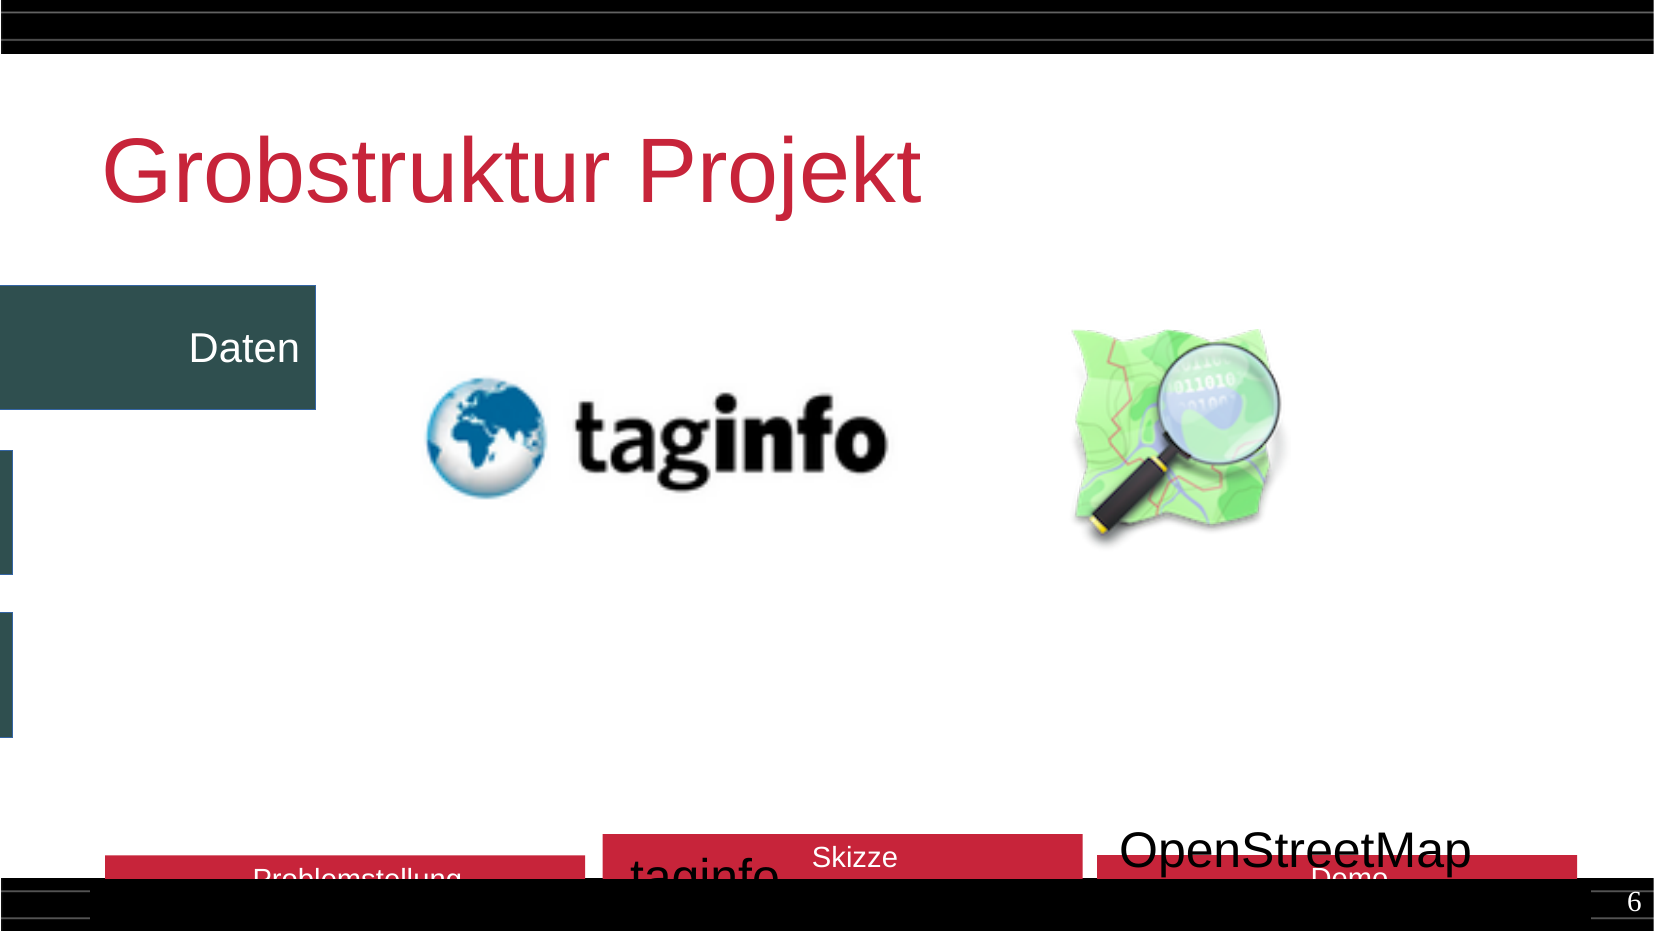

# Grobstruktur Projekt
Daten
Aufbereitung
Query-Handling
taginfo
OpenStreetMap
Wiki
 Skizze
 Demo
 Problemstellung